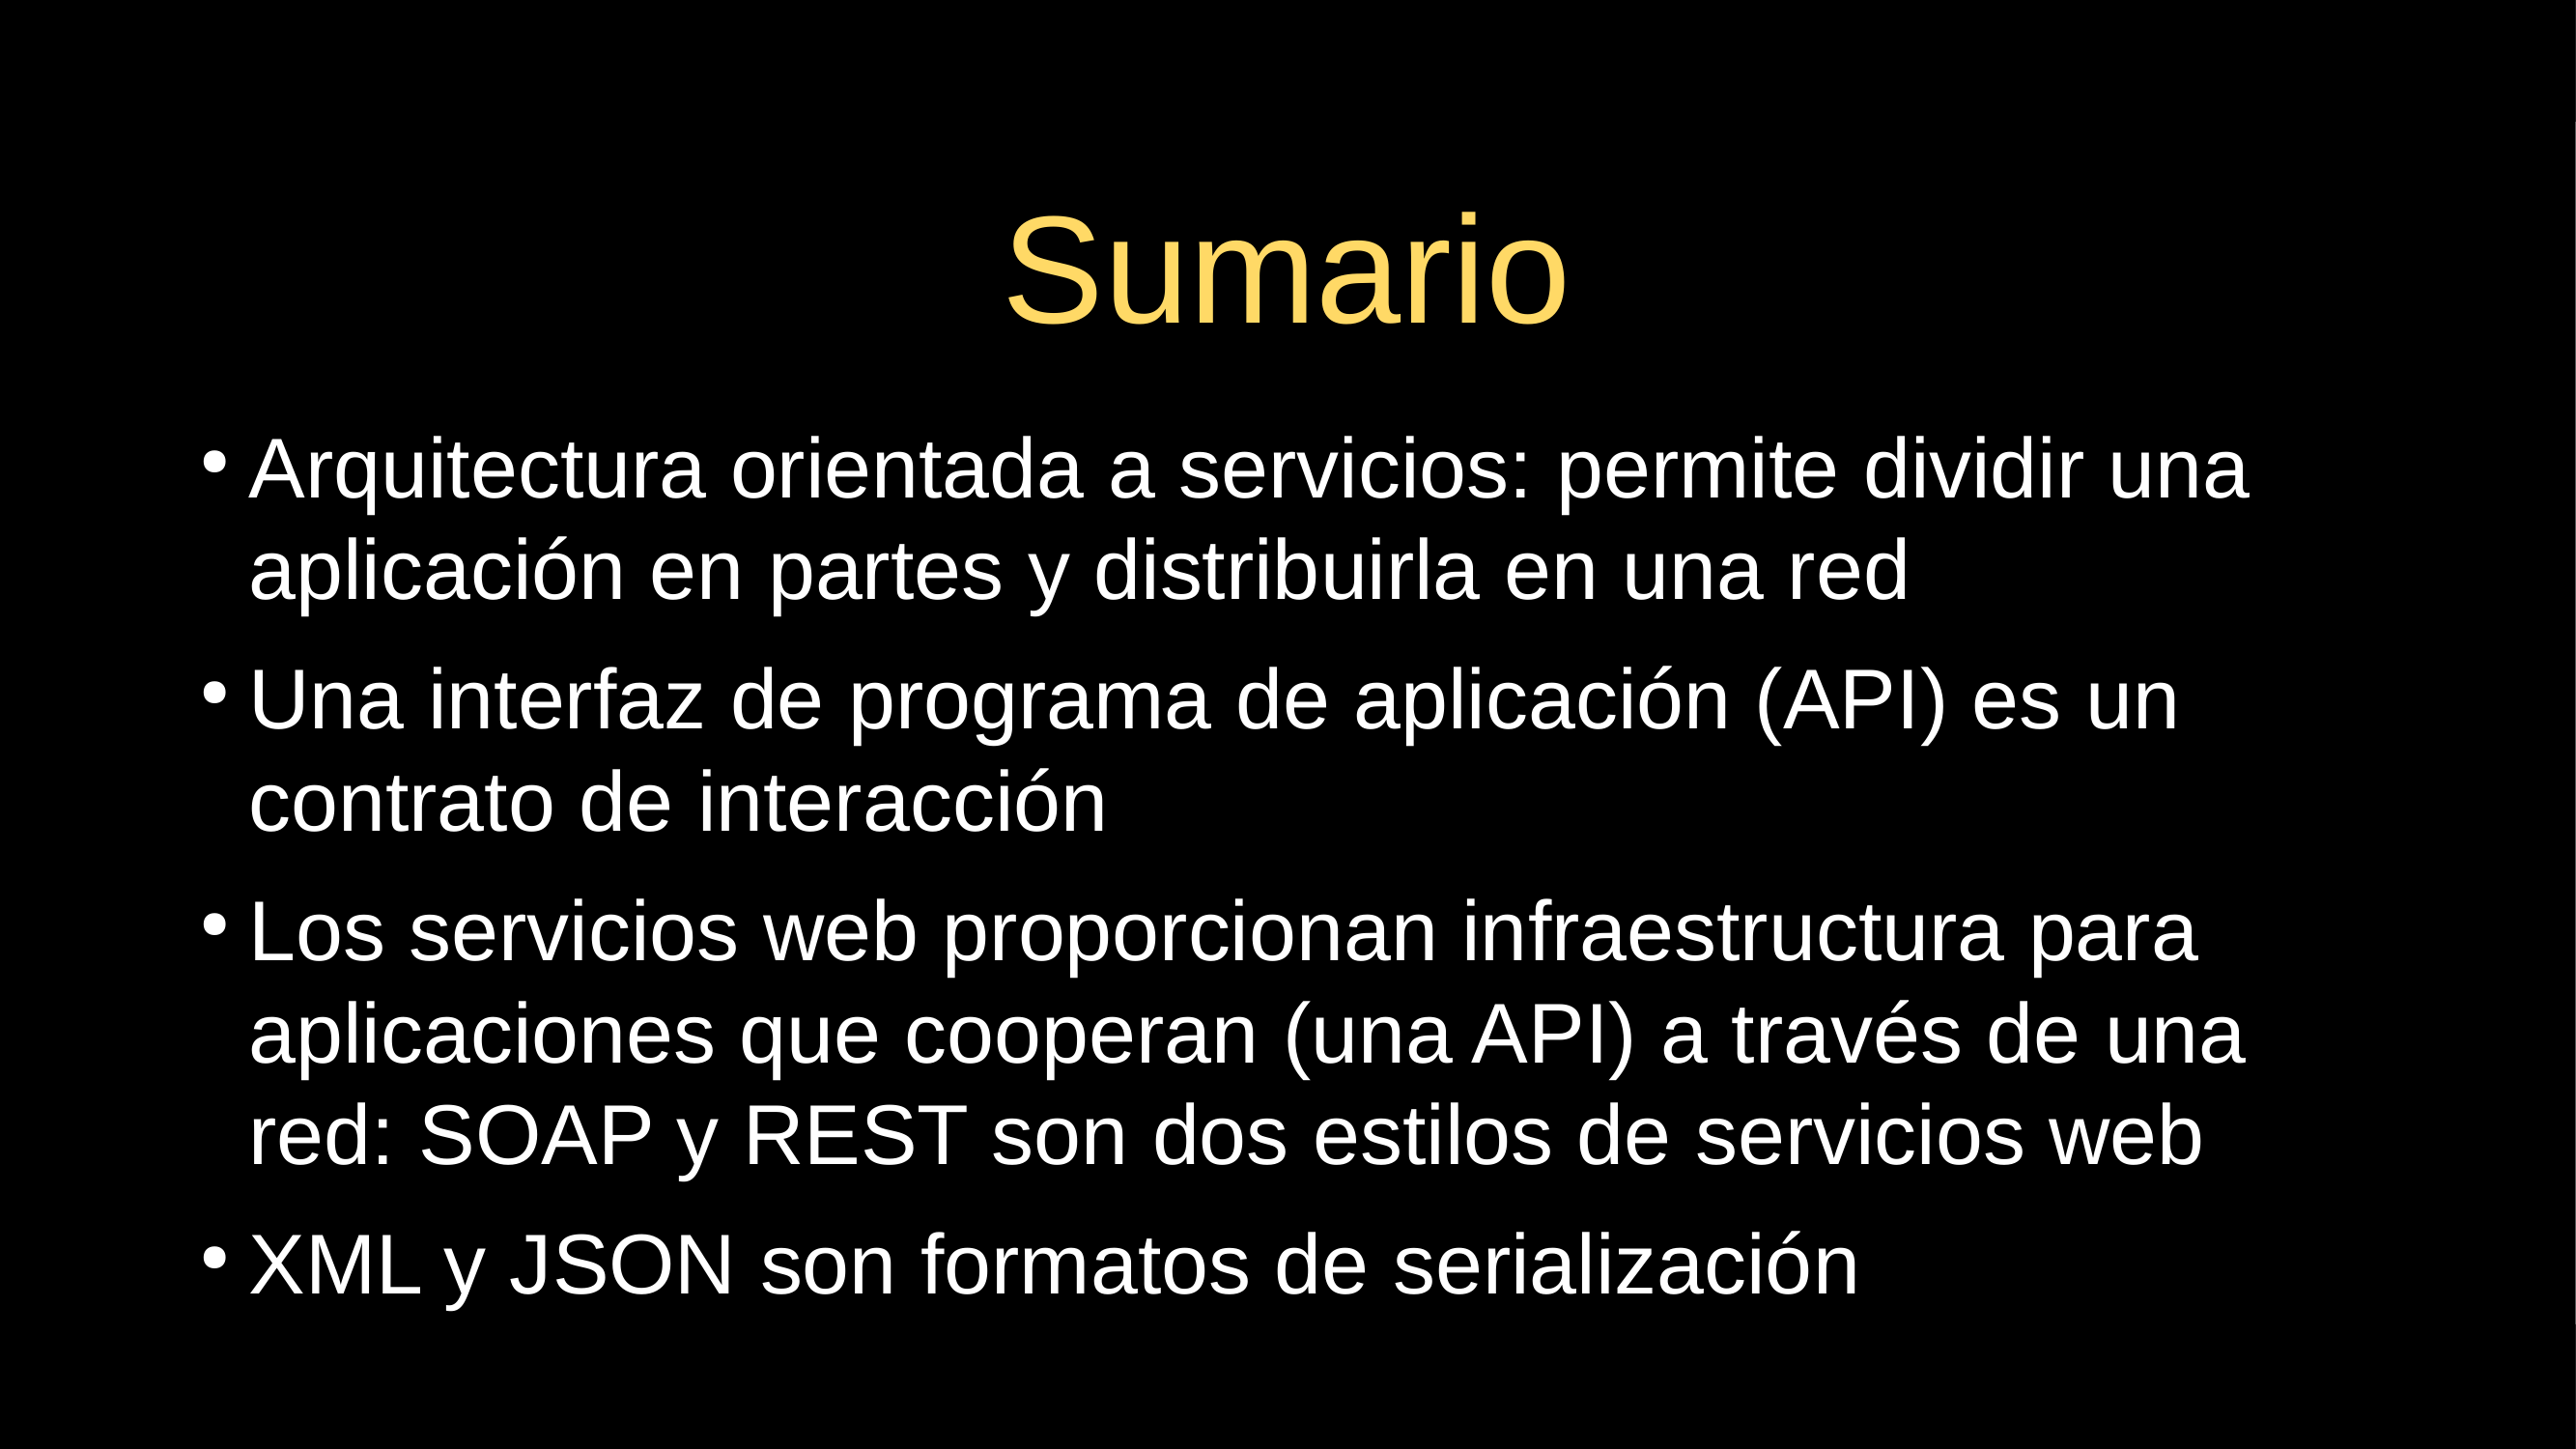

# Sumario
Arquitectura orientada a servicios: permite dividir una aplicación en partes y distribuirla en una red
Una interfaz de programa de aplicación (API) es un contrato de interacción
Los servicios web proporcionan infraestructura para aplicaciones que cooperan (una API) a través de una red: SOAP y REST son dos estilos de servicios web
XML y JSON son formatos de serialización